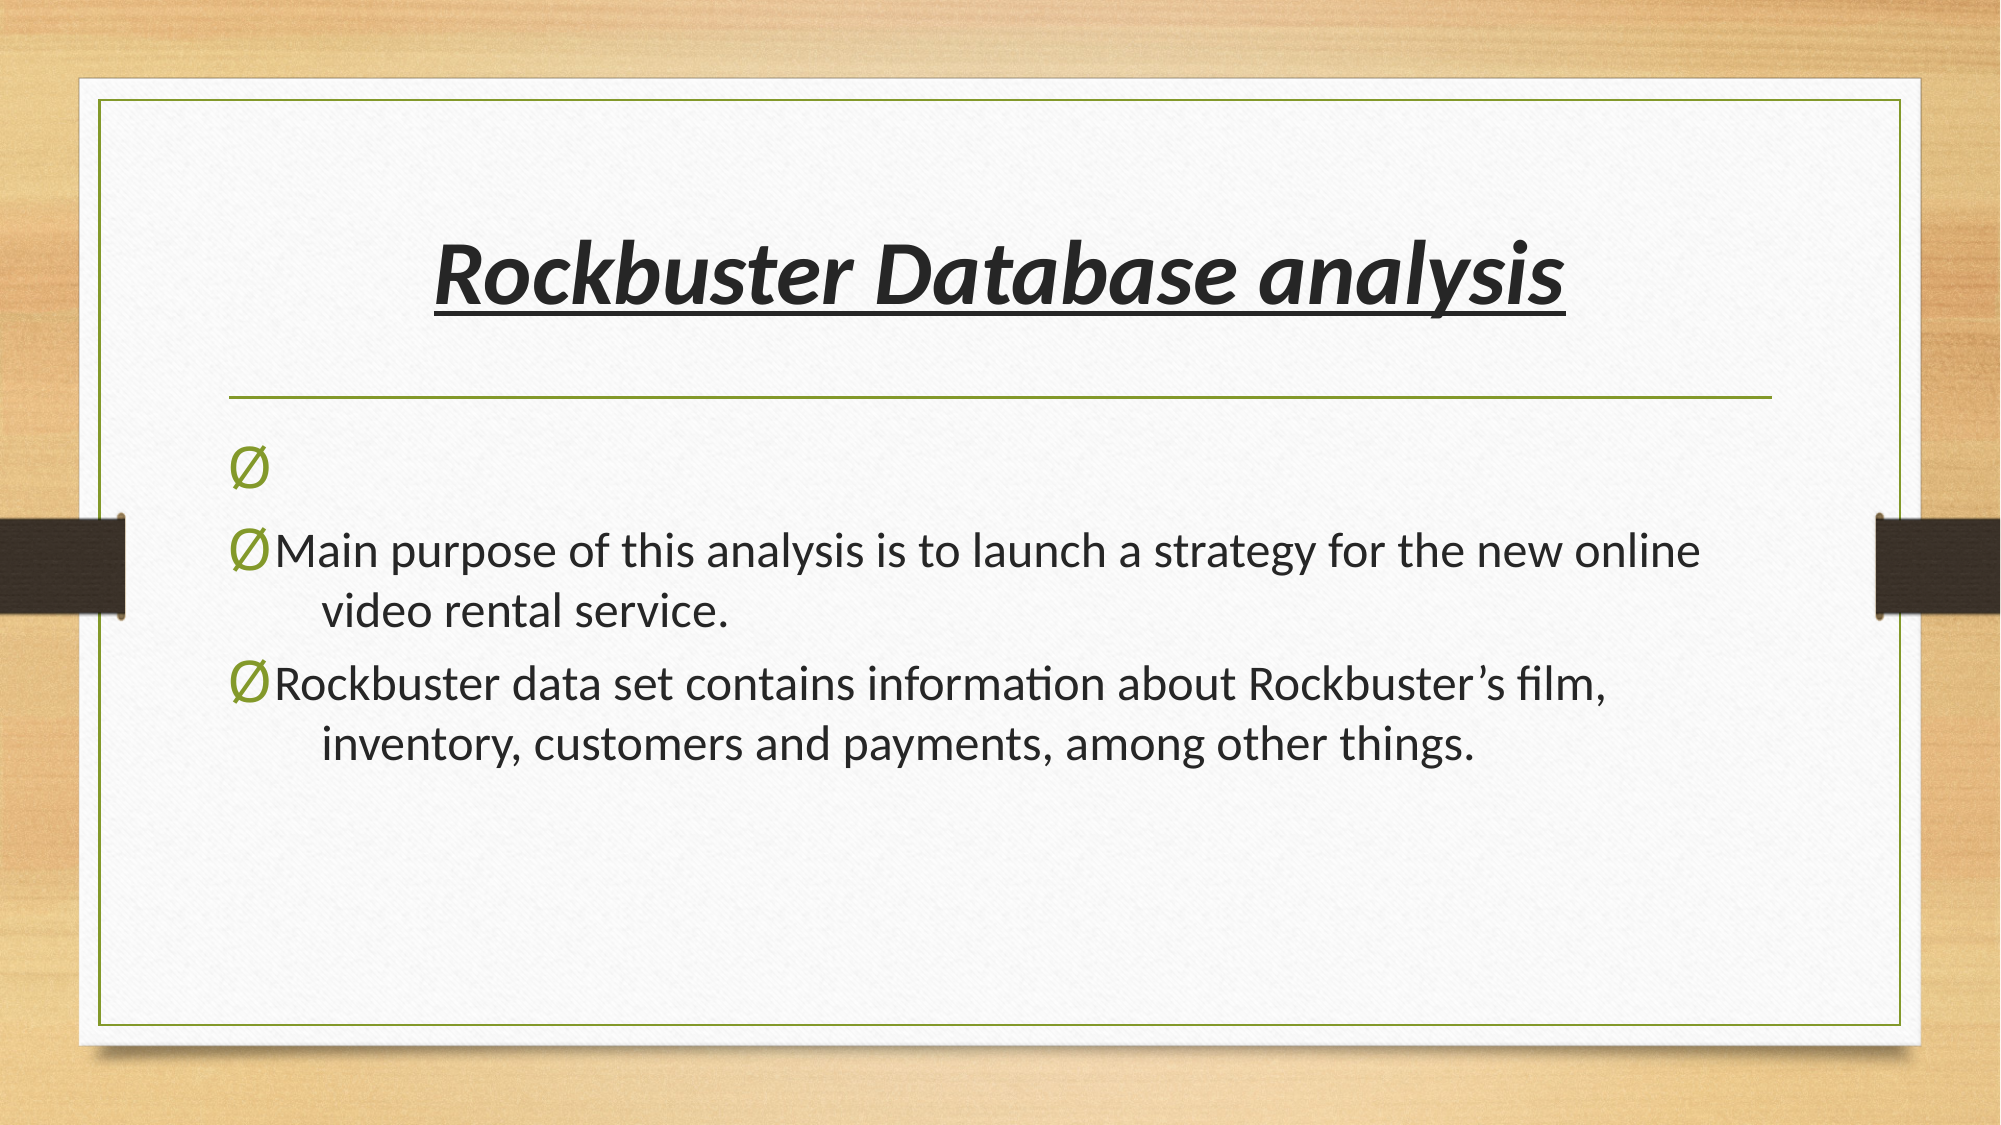

# Rockbuster Database analysis
Main purpose of this analysis is to launch a strategy for the new online video rental service.
Rockbuster data set contains information about Rockbuster’s film, inventory, customers and payments, among other things.